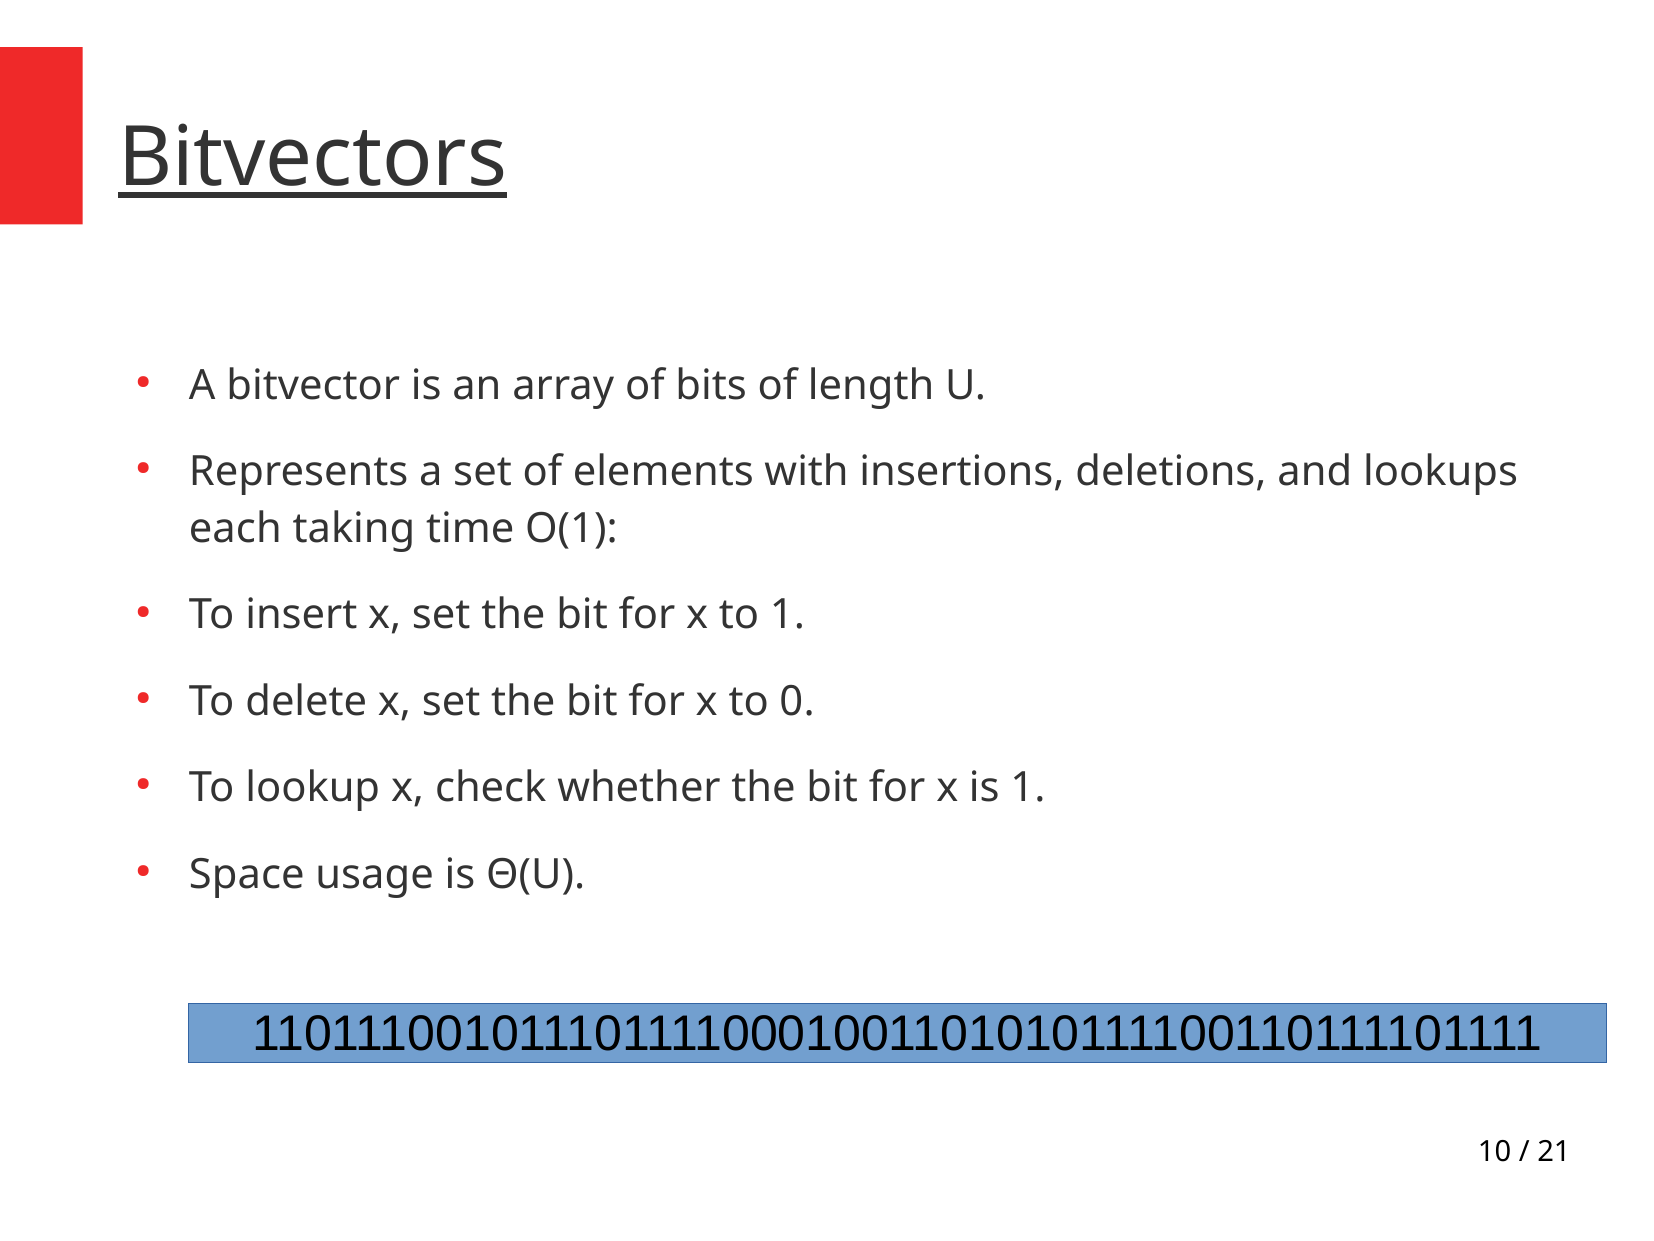

# Bitvectors
A bitvector is an array of bits of length U.
Represents a set of elements with insertions, deletions, and lookups each taking time O(1):
To insert x, set the bit for x to 1.
To delete x, set the bit for x to 0.
To lookup x, check whether the bit for x is 1.
Space usage is Θ(U).
1101110010111011110001001101010111100110111101111
10